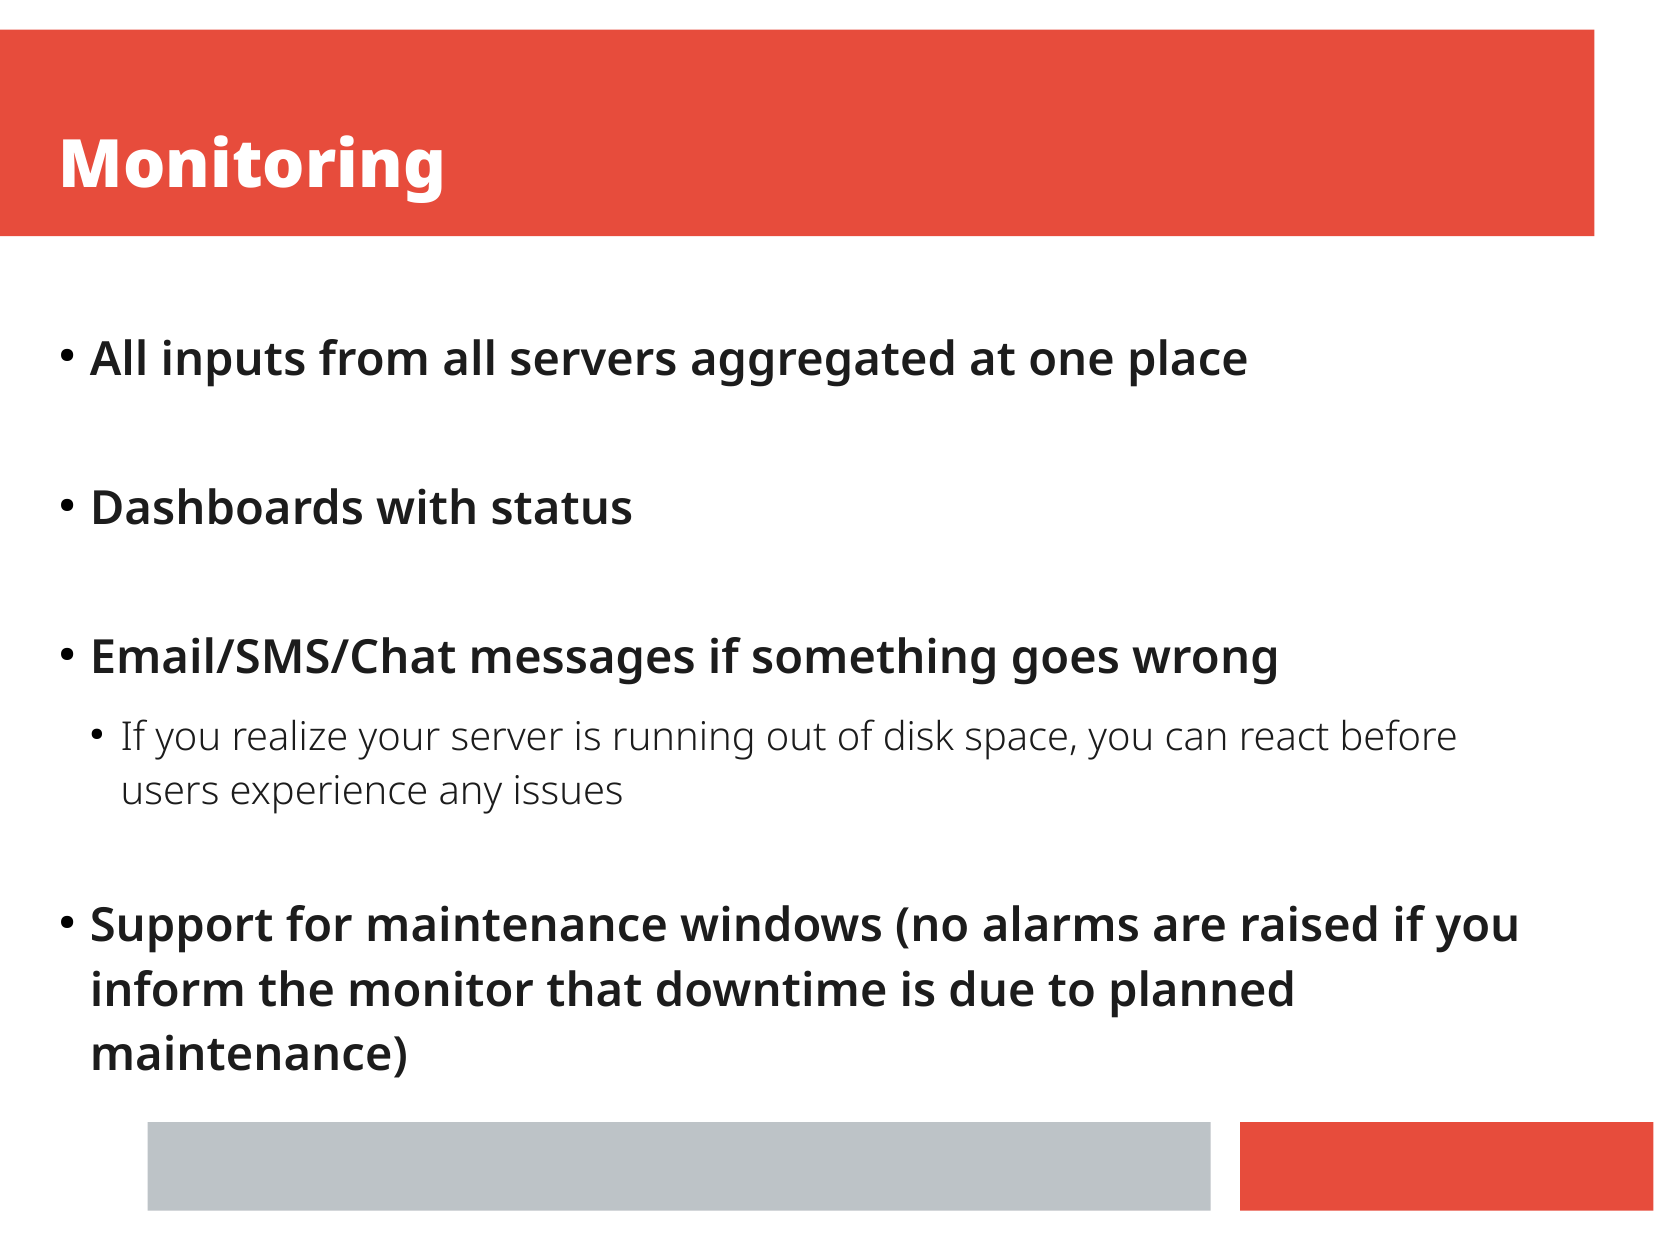

# Monitoring
All inputs from all servers aggregated at one place
Dashboards with status
Email/SMS/Chat messages if something goes wrong
If you realize your server is running out of disk space, you can react before users experience any issues
Support for maintenance windows (no alarms are raised if you inform the monitor that downtime is due to planned maintenance)